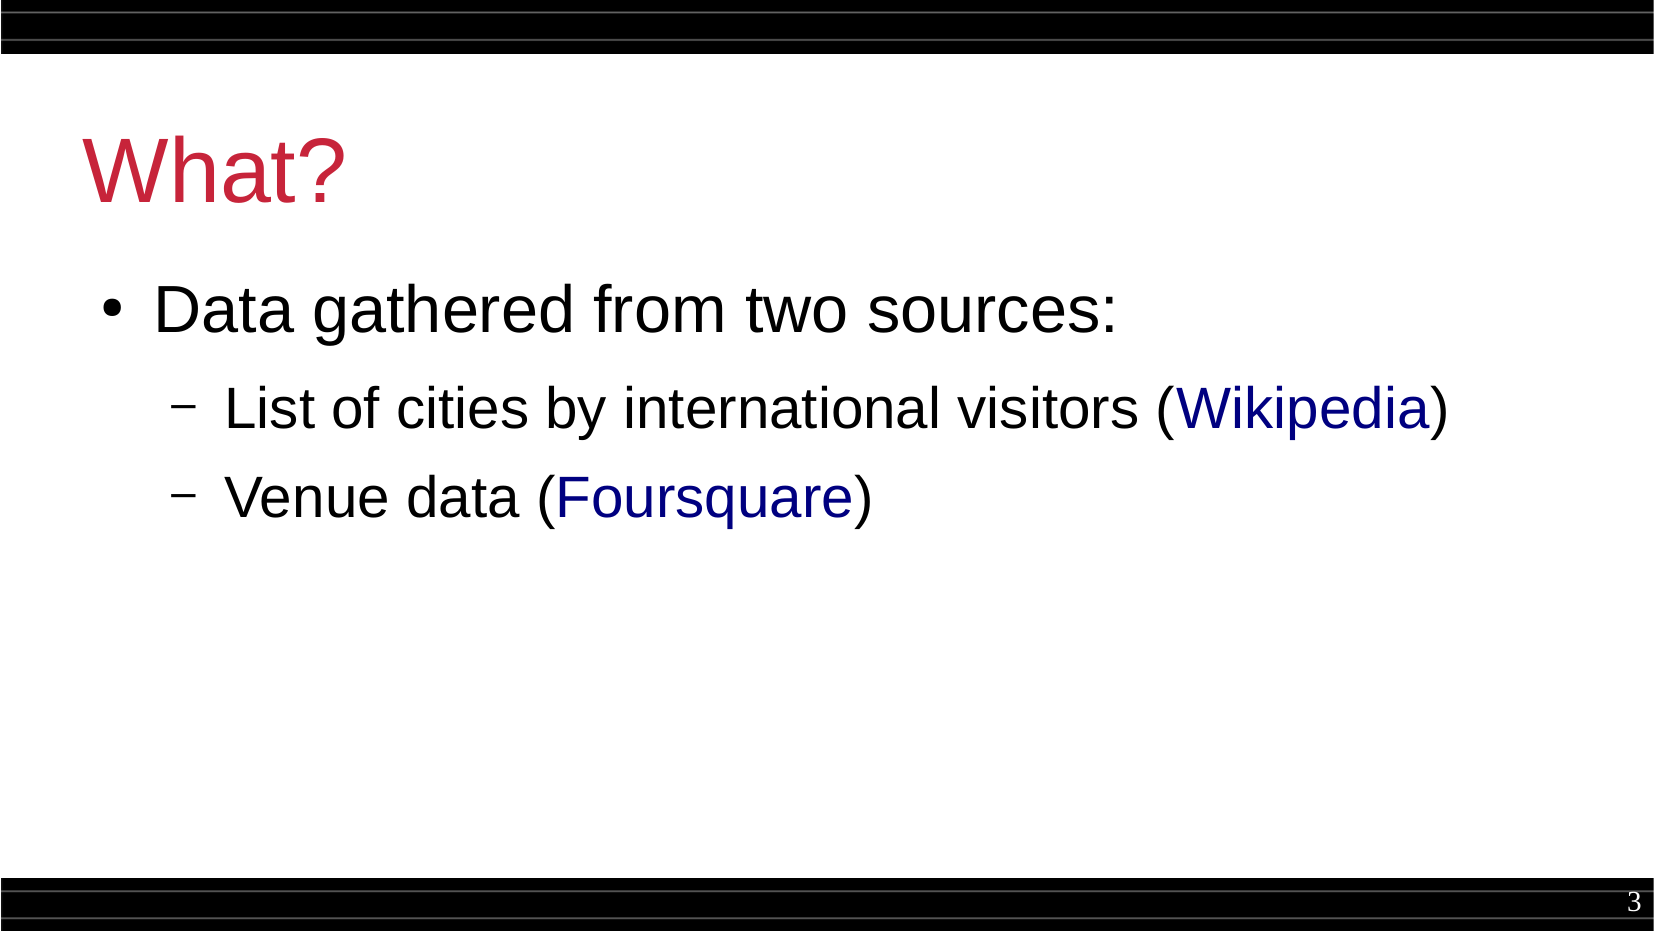

# What?
Data gathered from two sources:
List of cities by international visitors (Wikipedia)
Venue data (Foursquare)